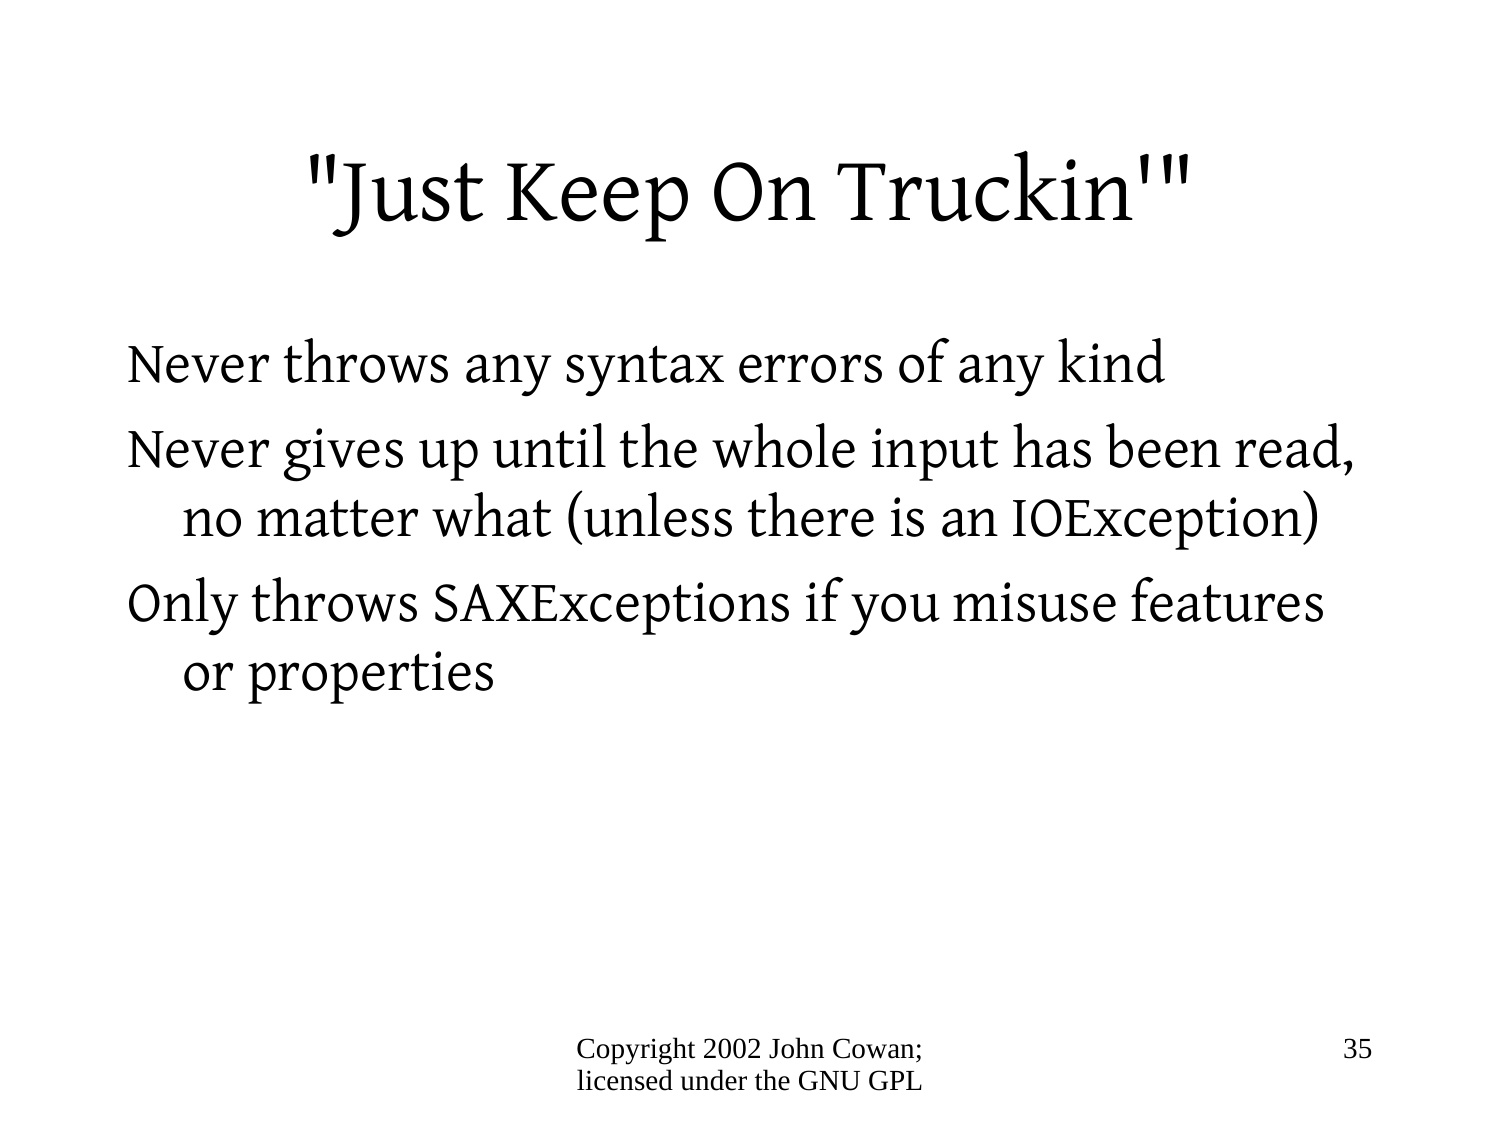

# "Just Keep On Truckin'"
Never throws any syntax errors of any kind
Never gives up until the whole input has been read, no matter what (unless there is an IOException)
Only throws SAXExceptions if you misuse features or properties
Copyright 2002 John Cowan; licensed under the GNU GPL
35